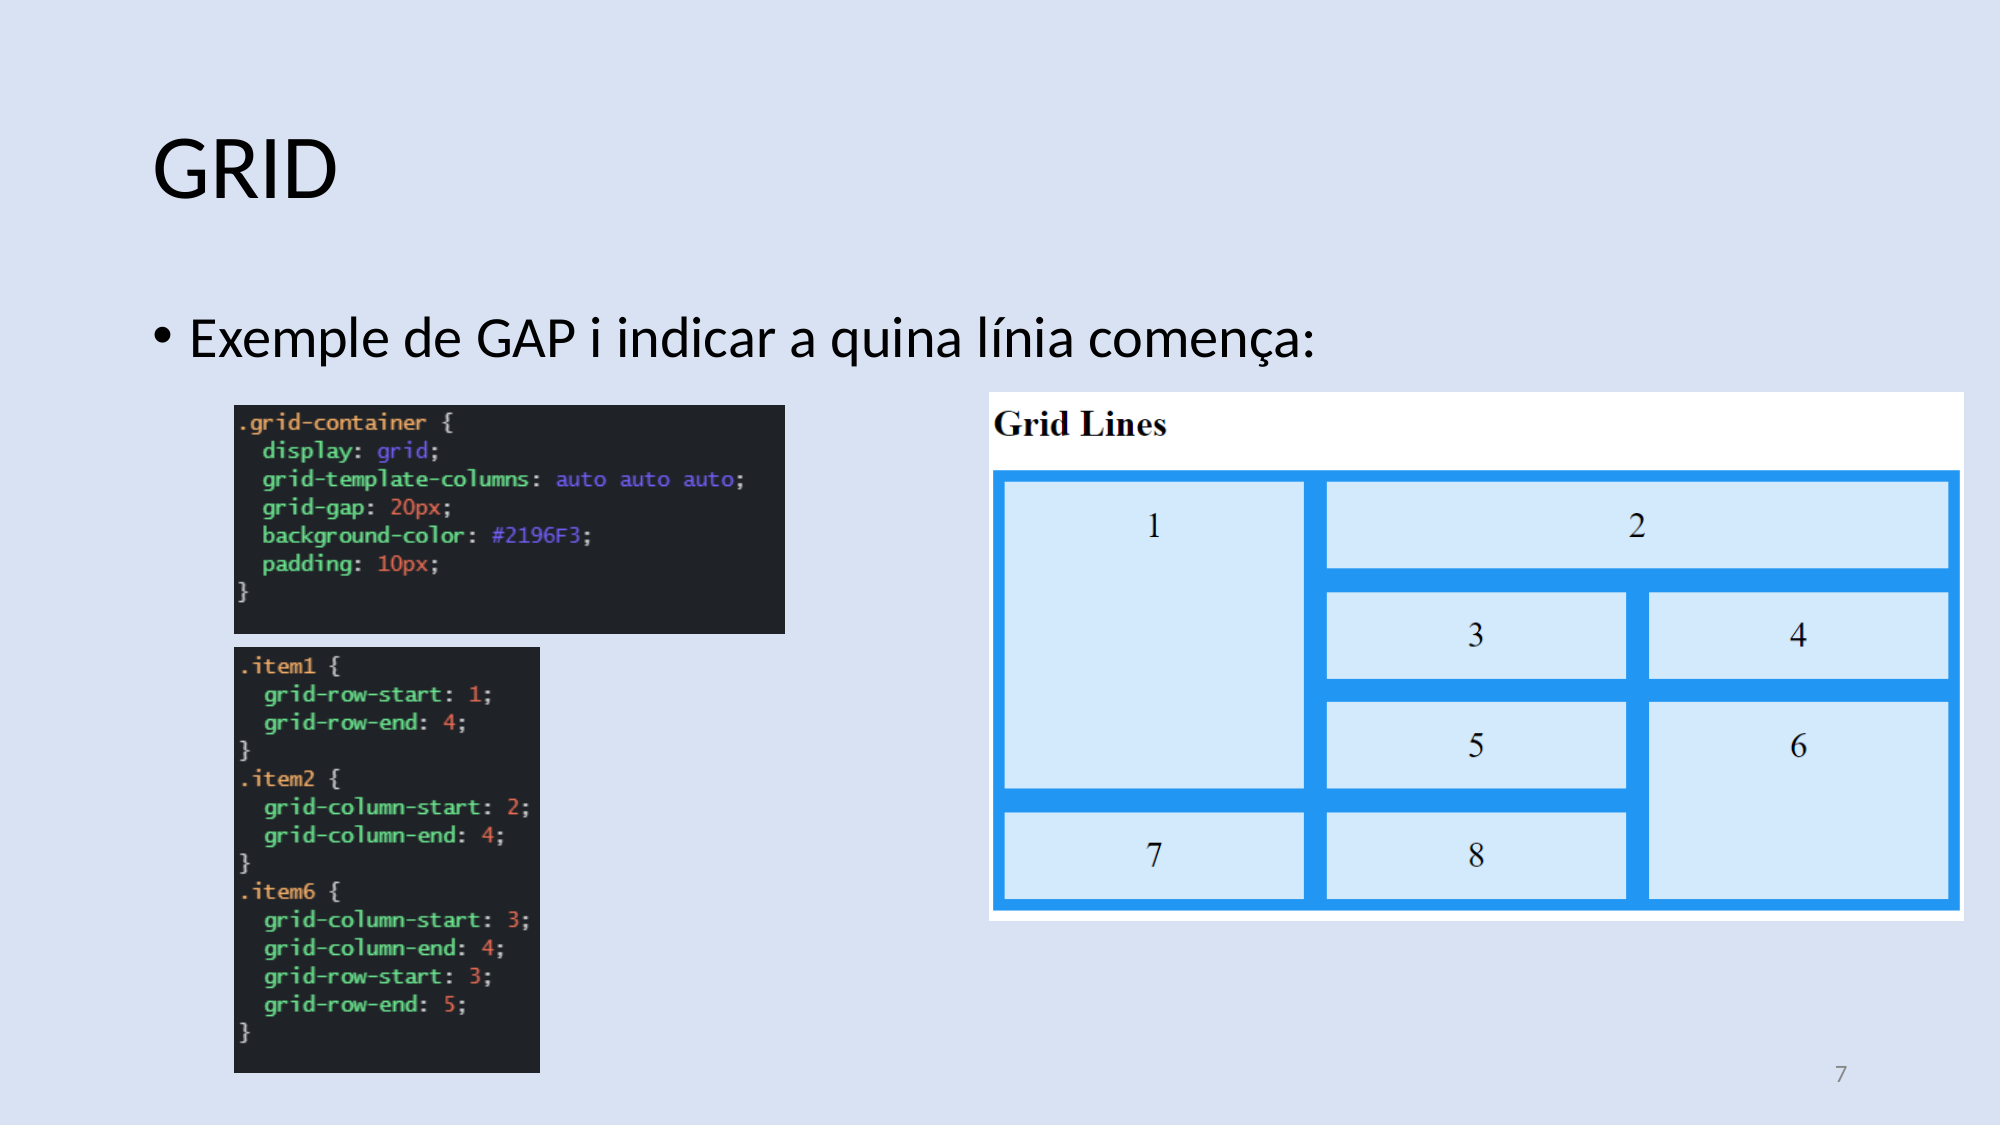

# GRID
Exemple de GAP i indicar a quina línia comença: